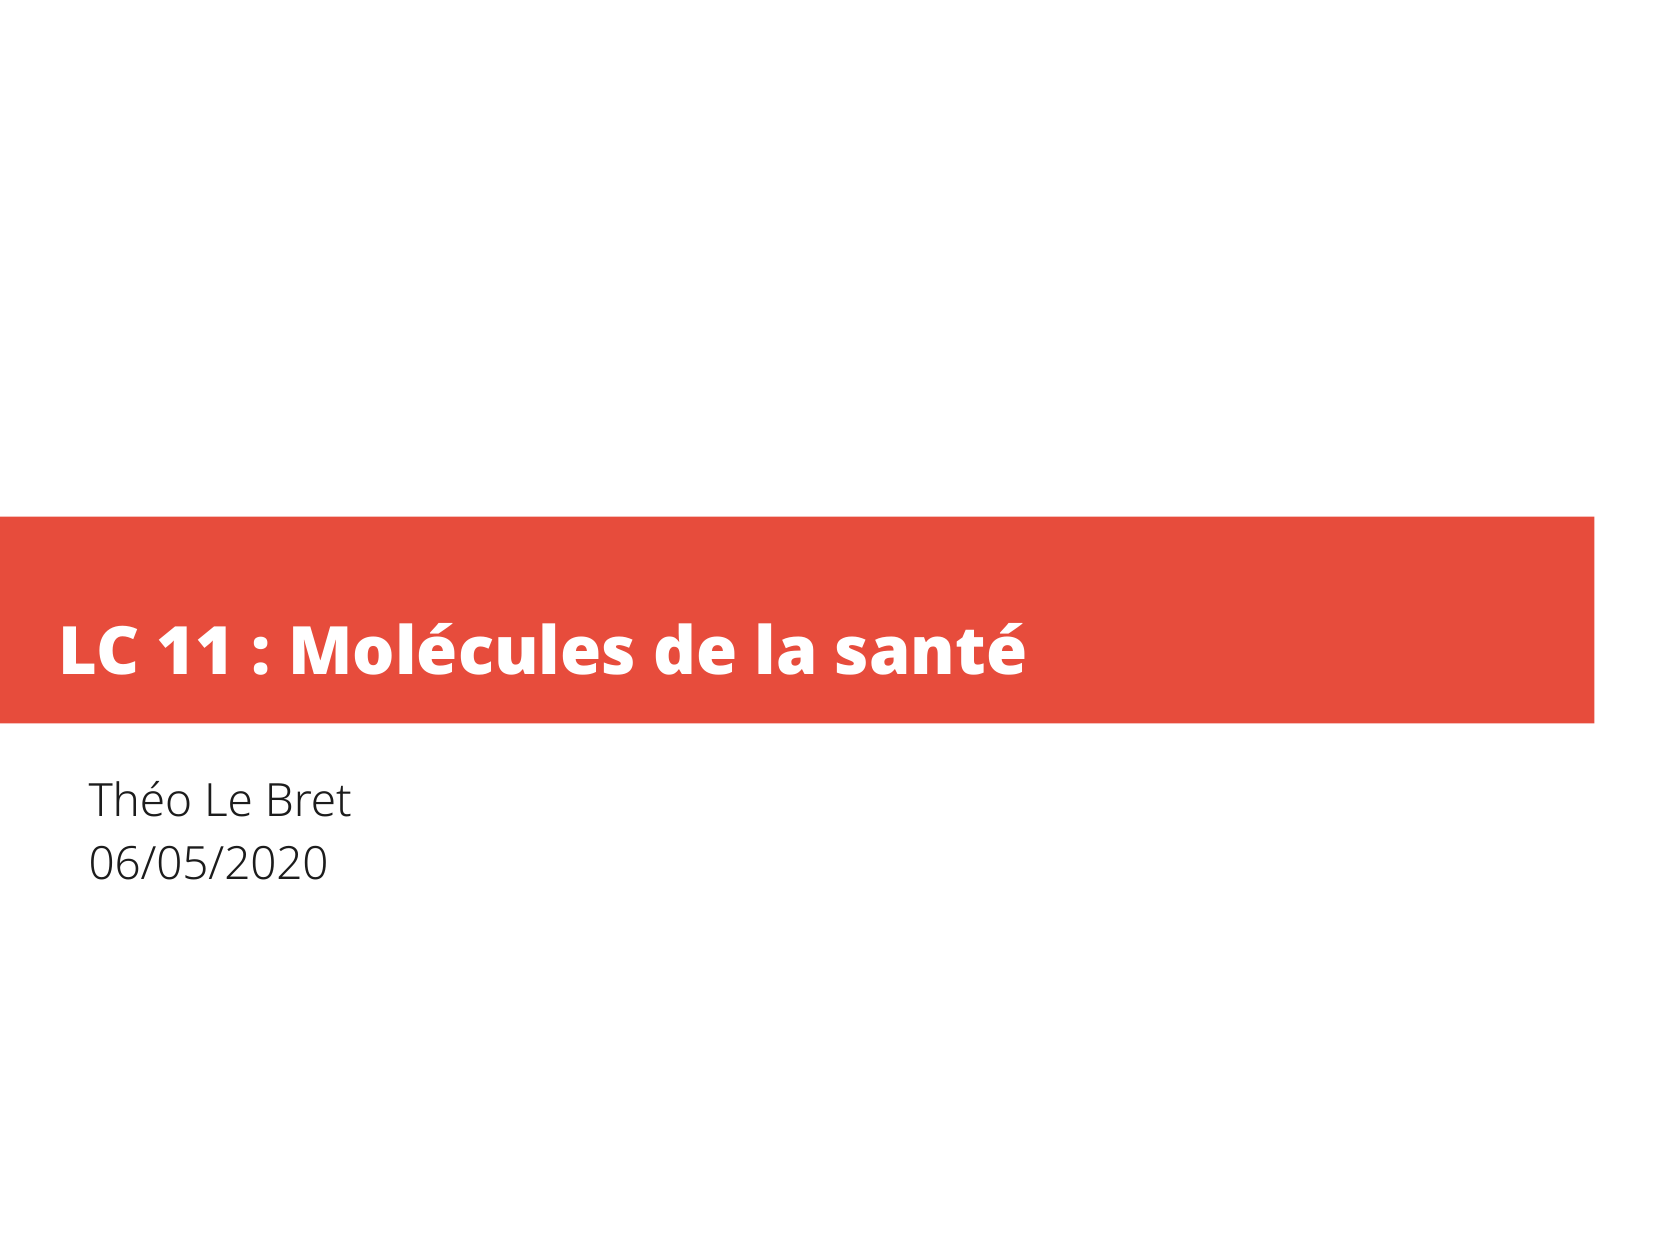

# LC 11 : Molécules de la santé
Théo Le Bret
06/05/2020